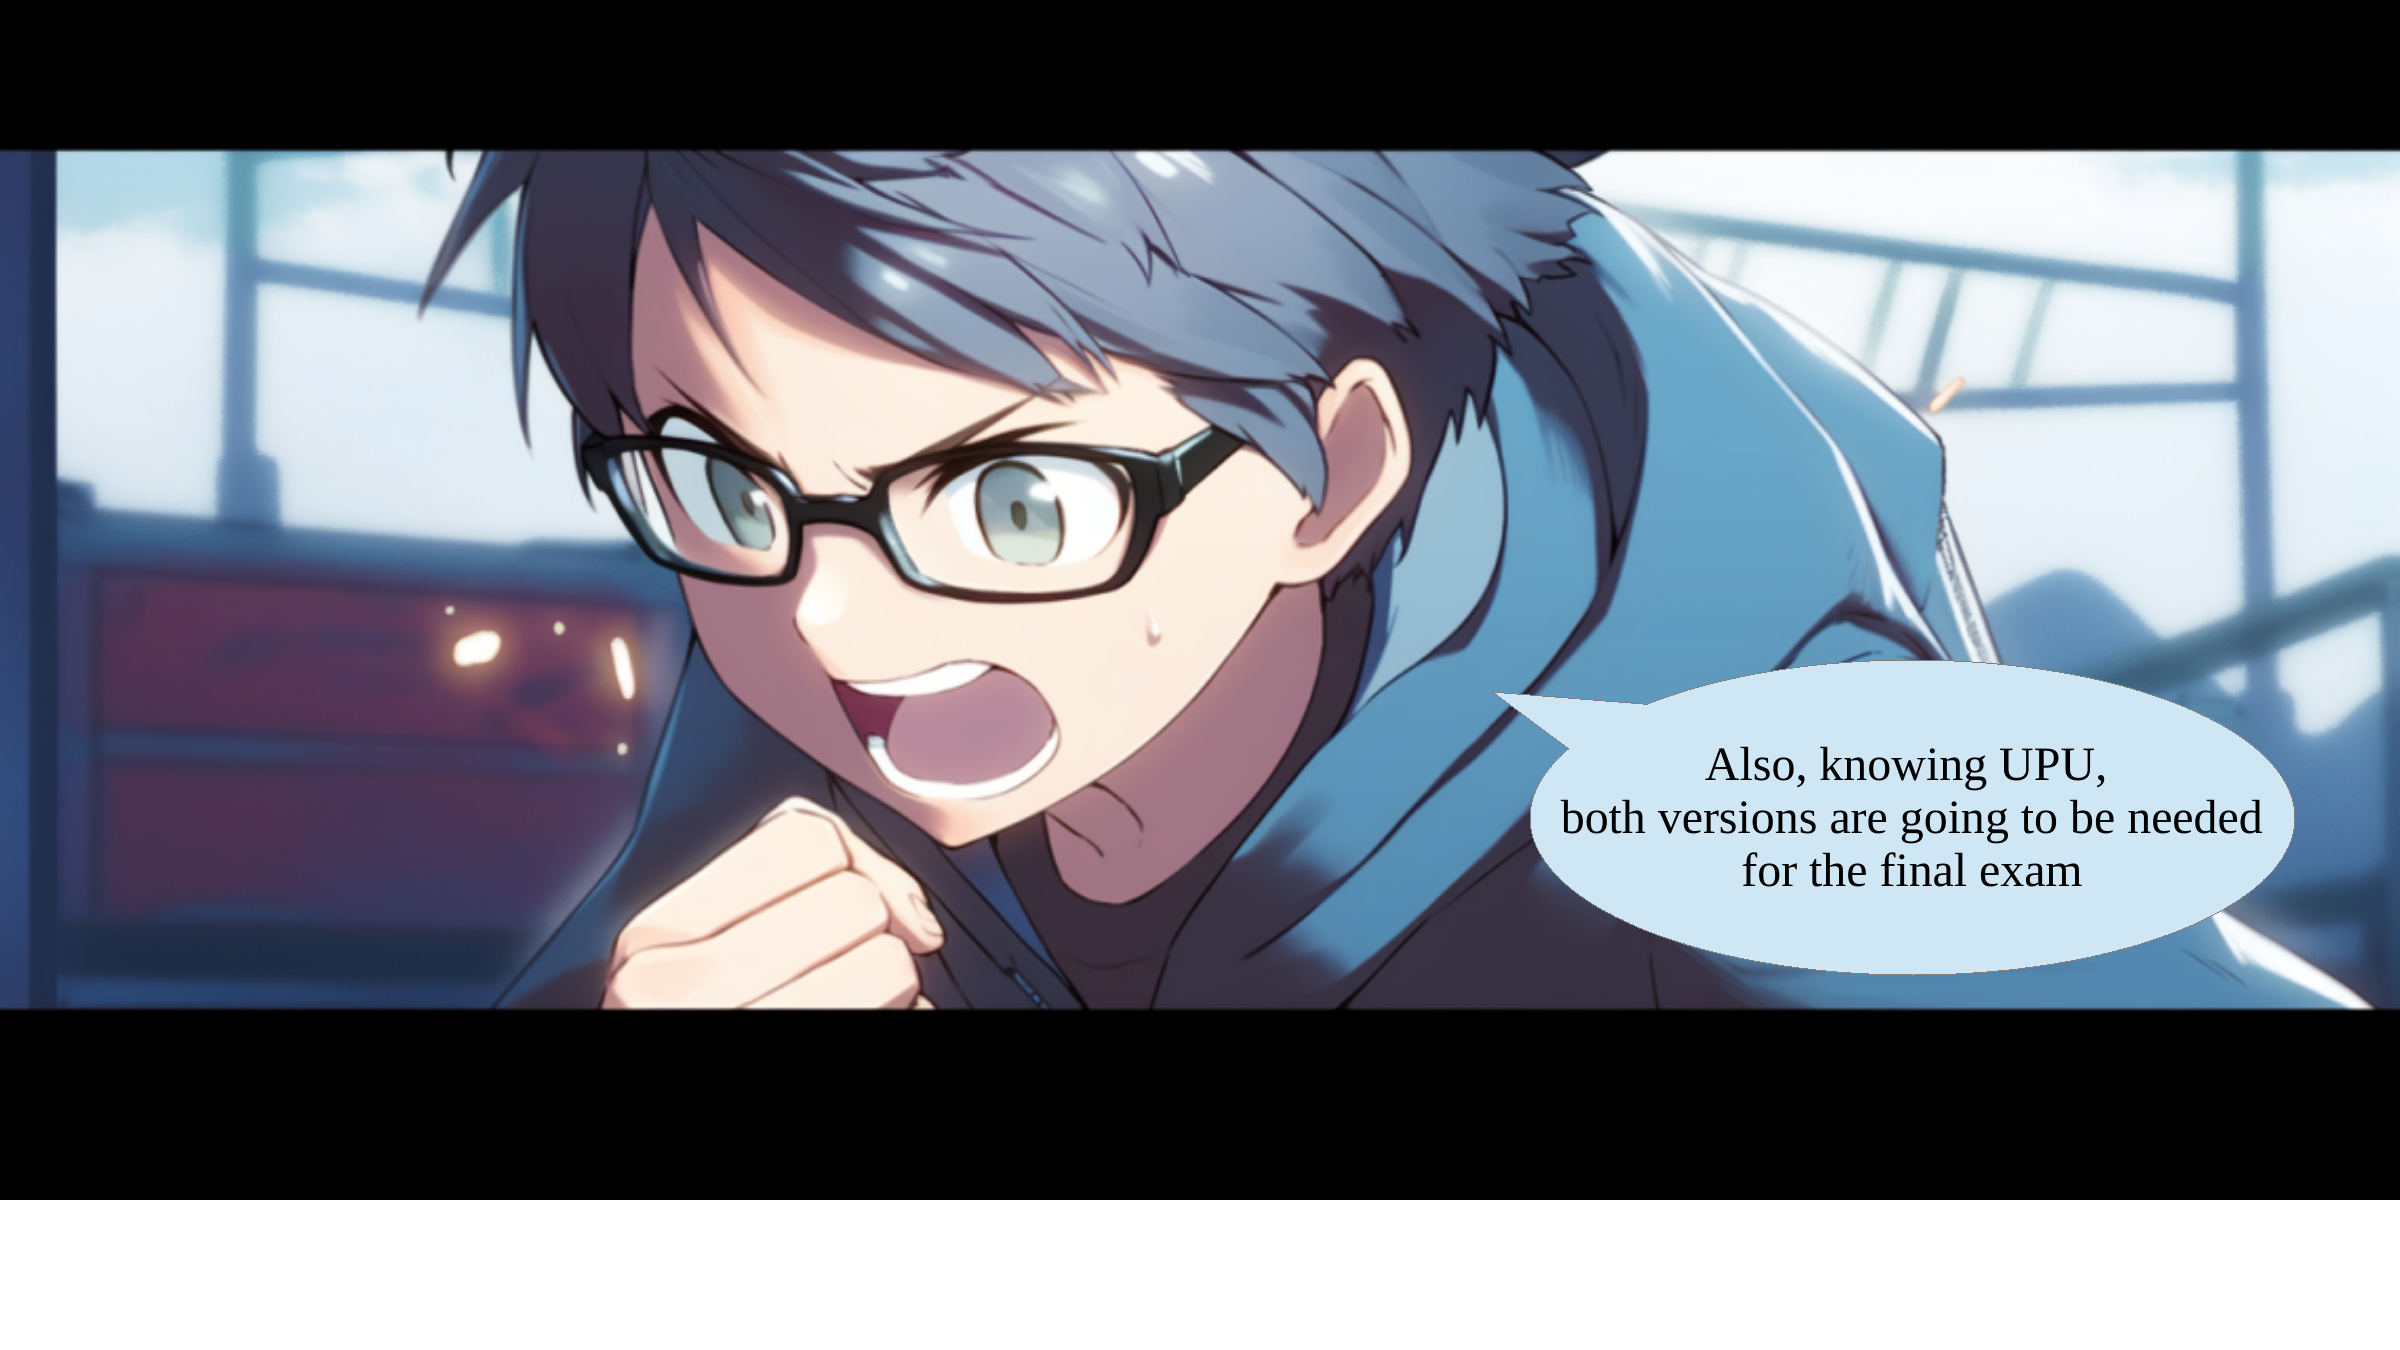

Also, knowing UPU,
both versions are going to be needed
for the final exam